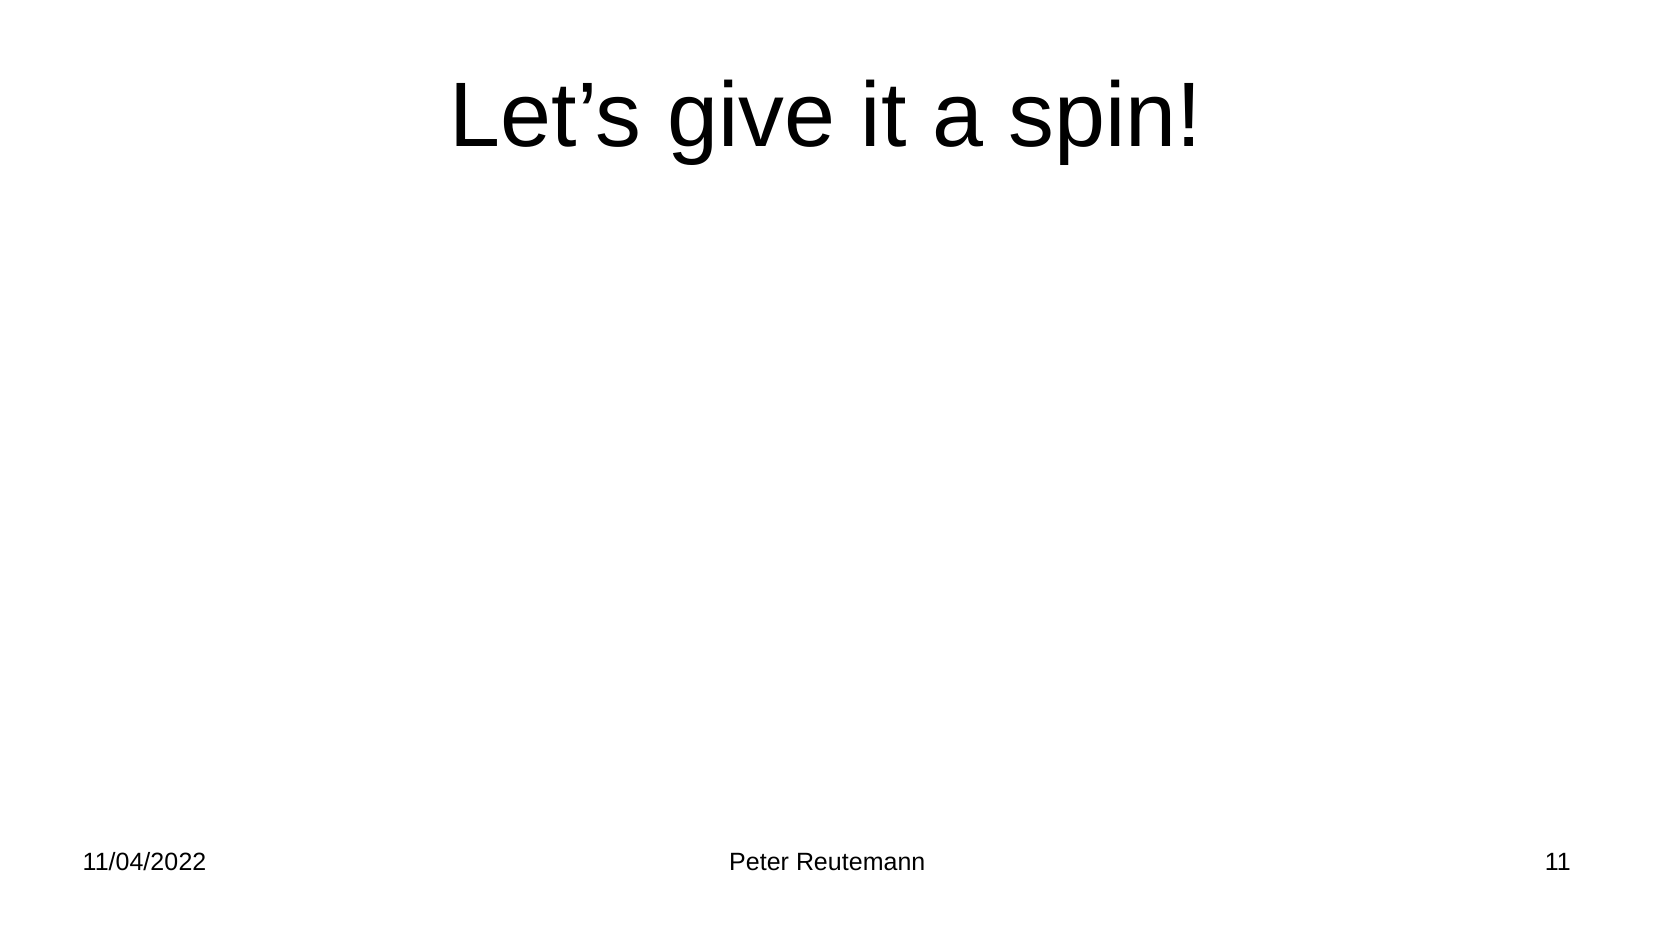

# Let’s give it a spin!
11/04/2022
Peter Reutemann
11